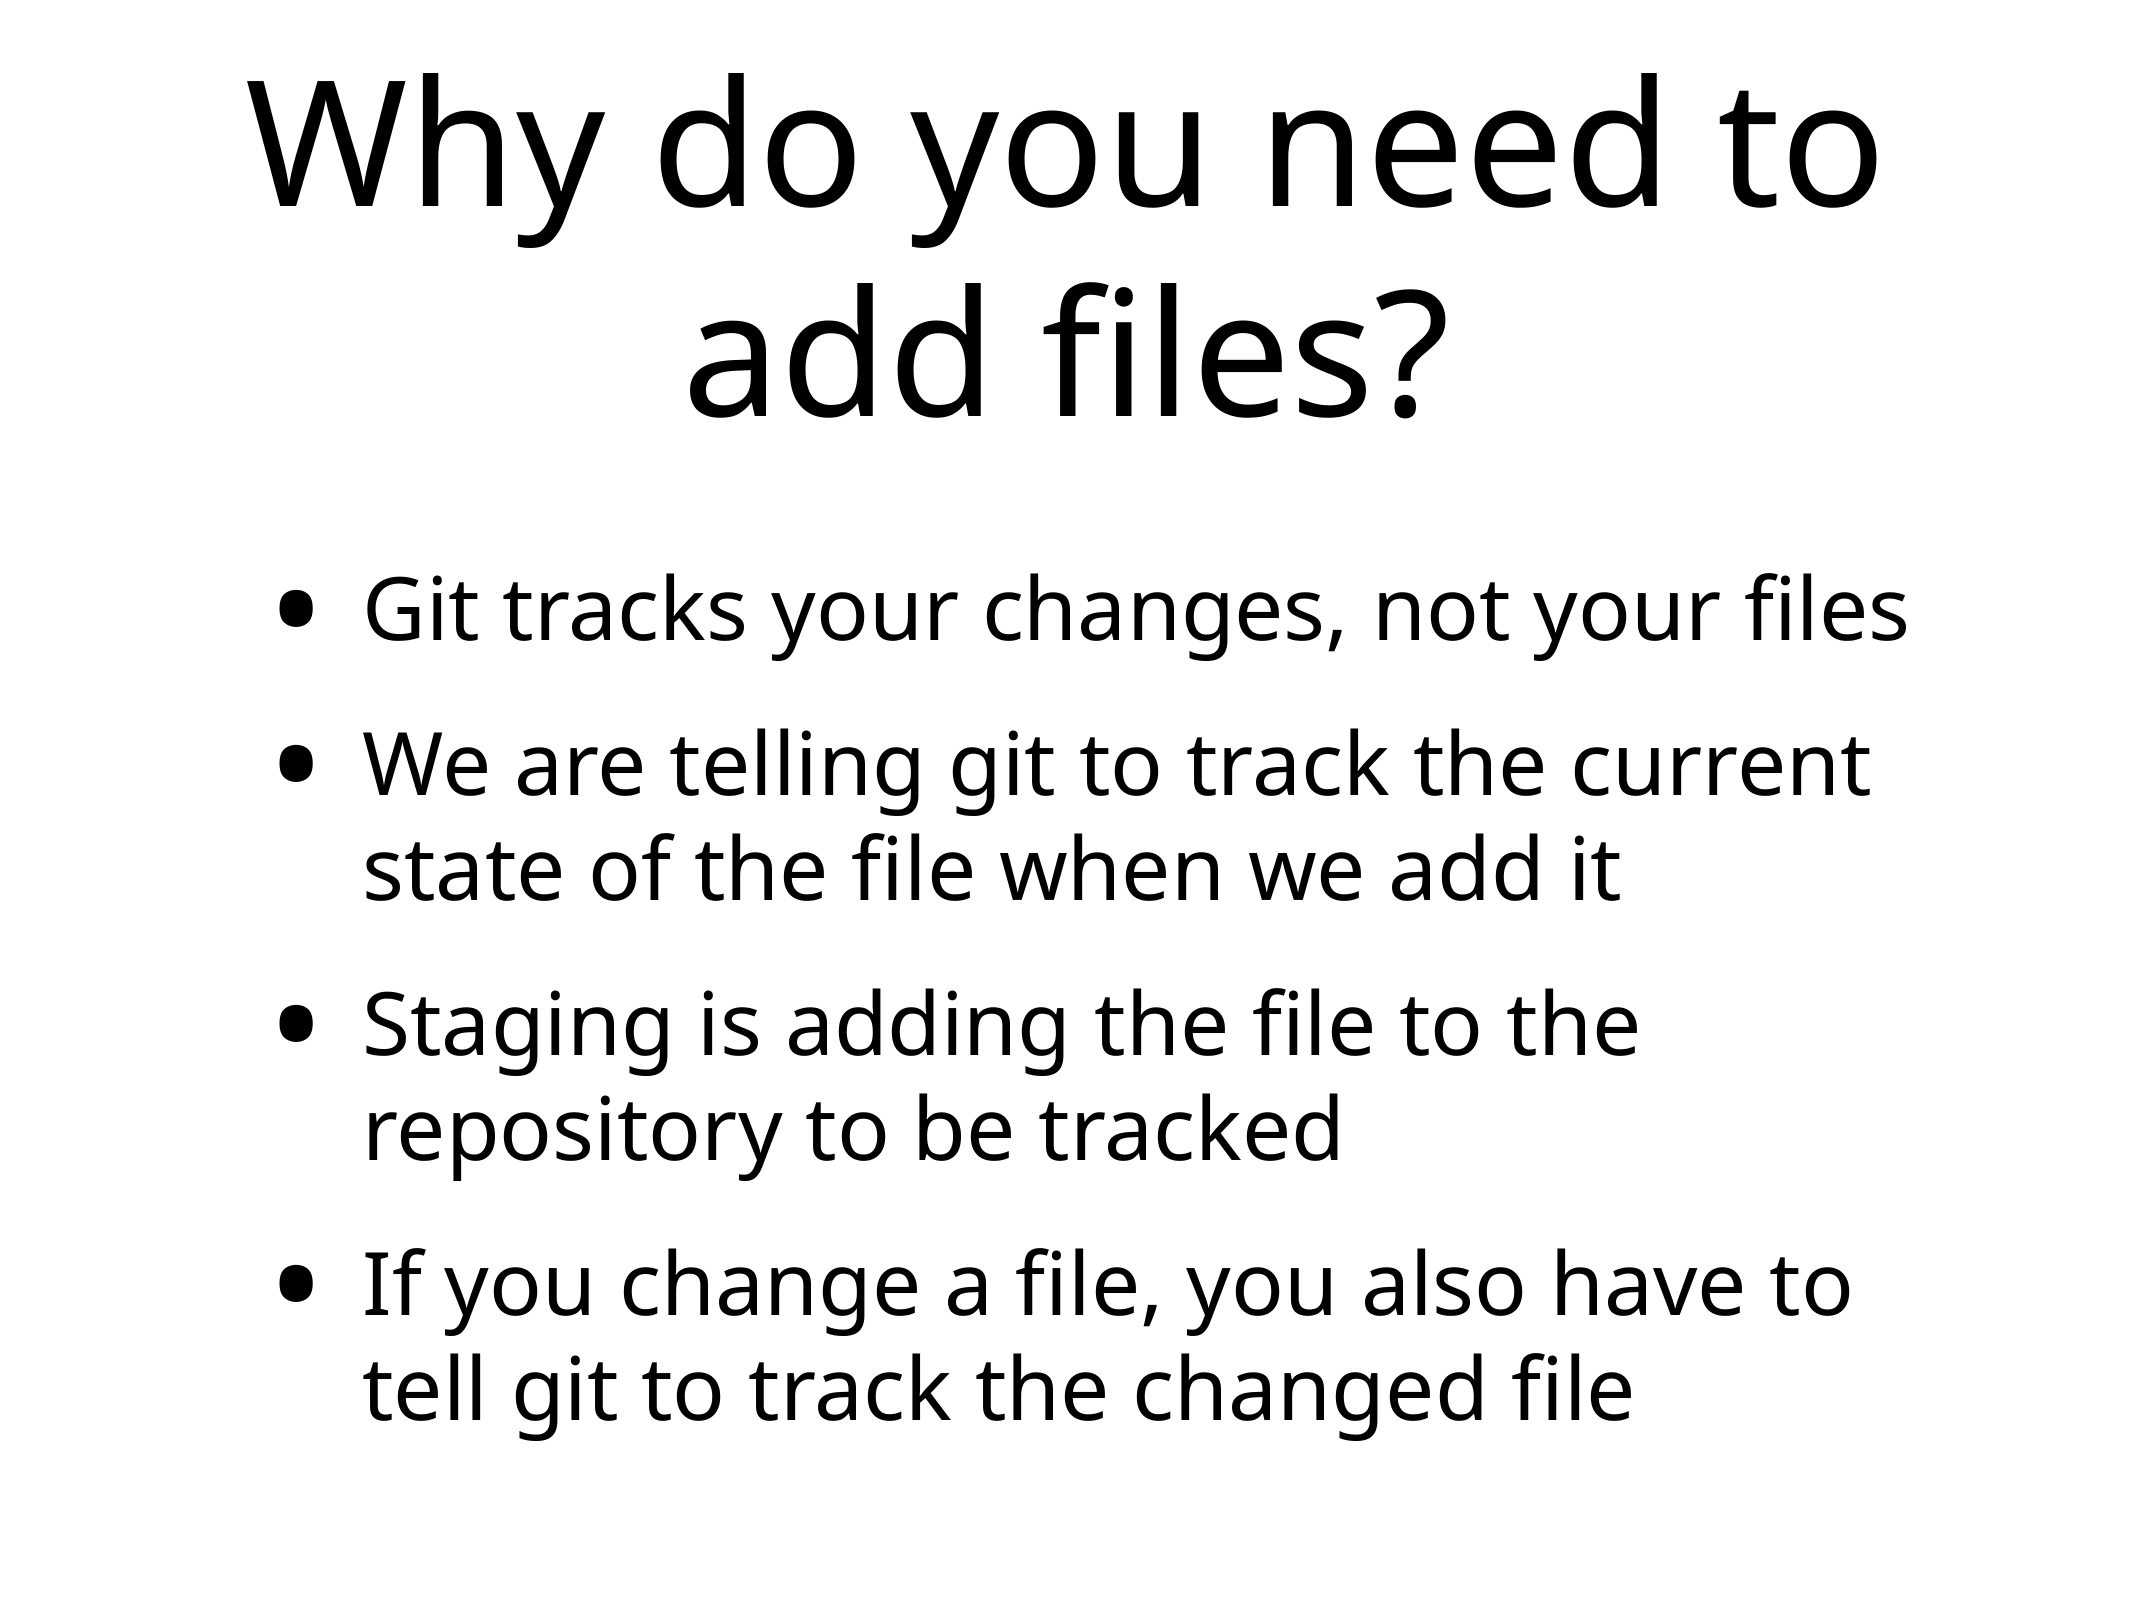

# Why do you need to add files?
Git tracks your changes, not your files
We are telling git to track the current state of the file when we add it
Staging is adding the file to the repository to be tracked
If you change a file, you also have to tell git to track the changed file